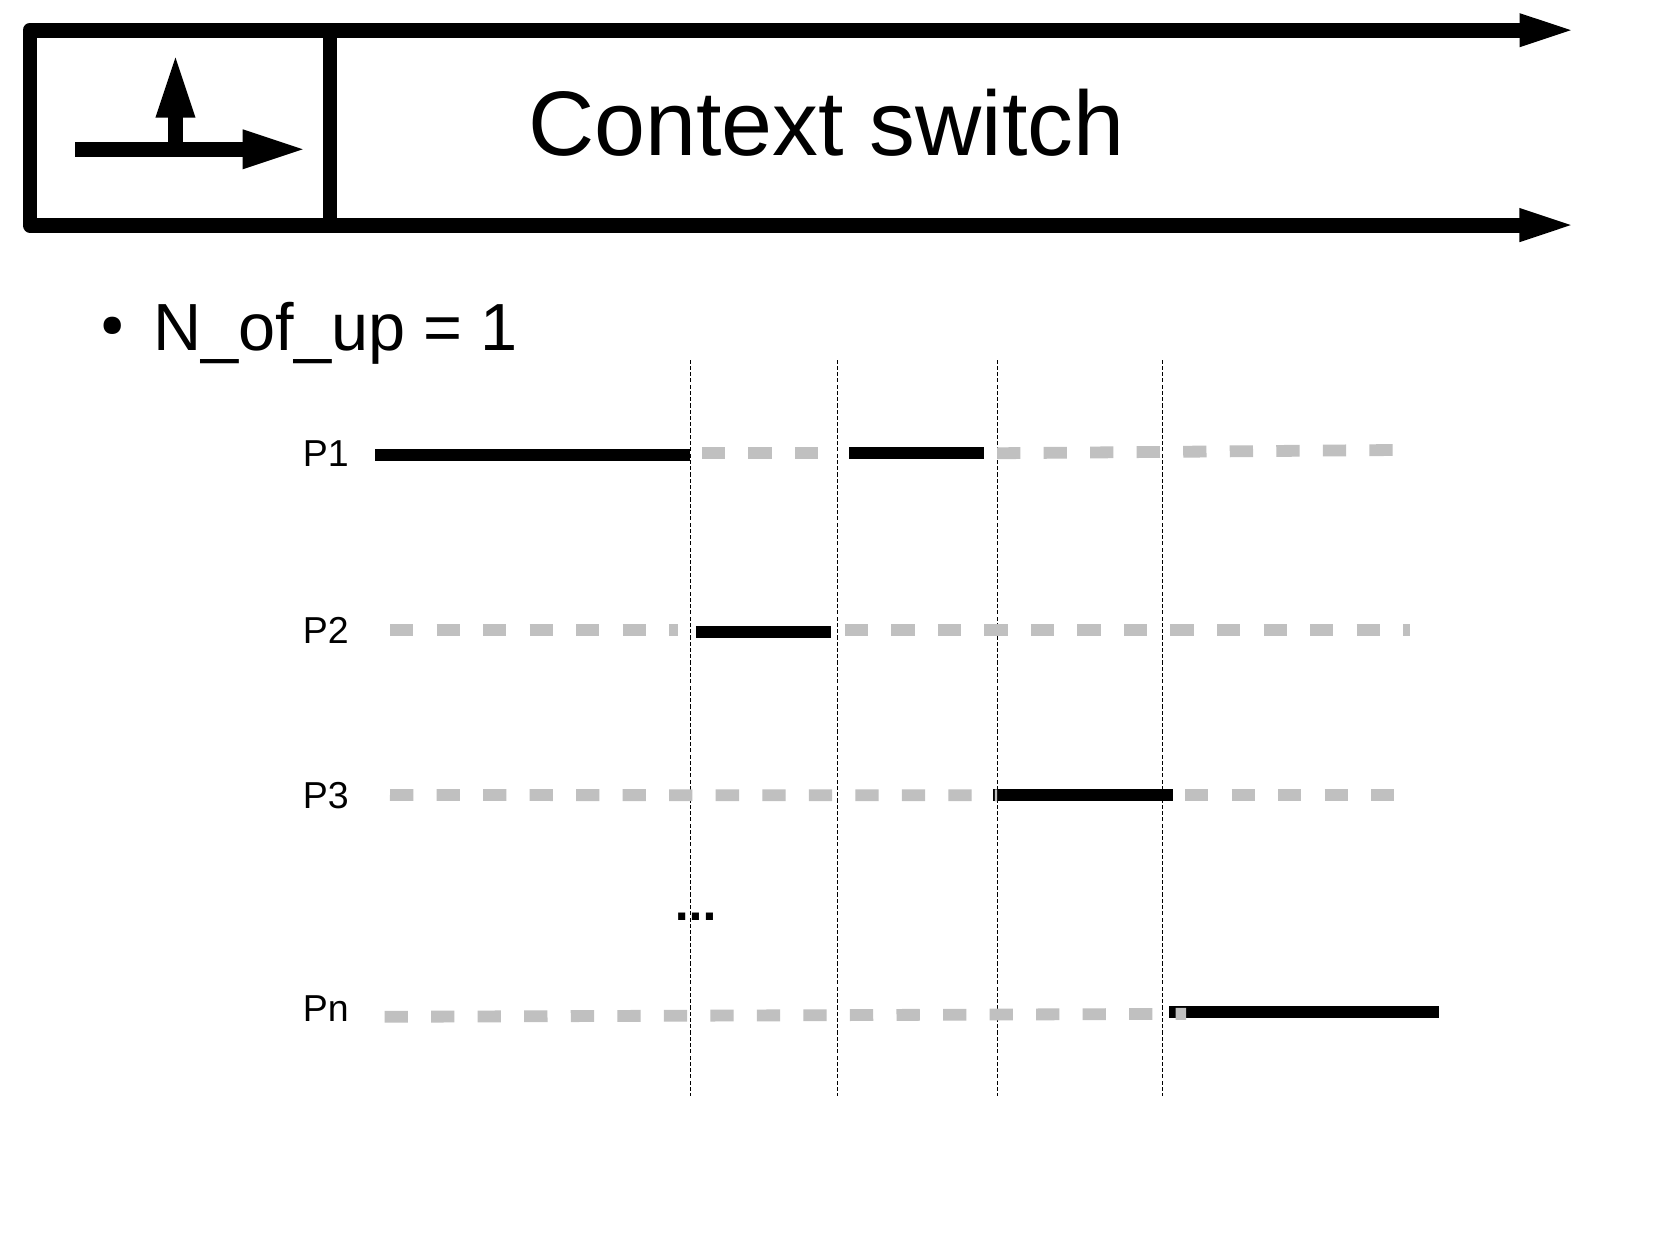

# Context switch
N_of_up = 1
P1
P2
P3
...
Pn